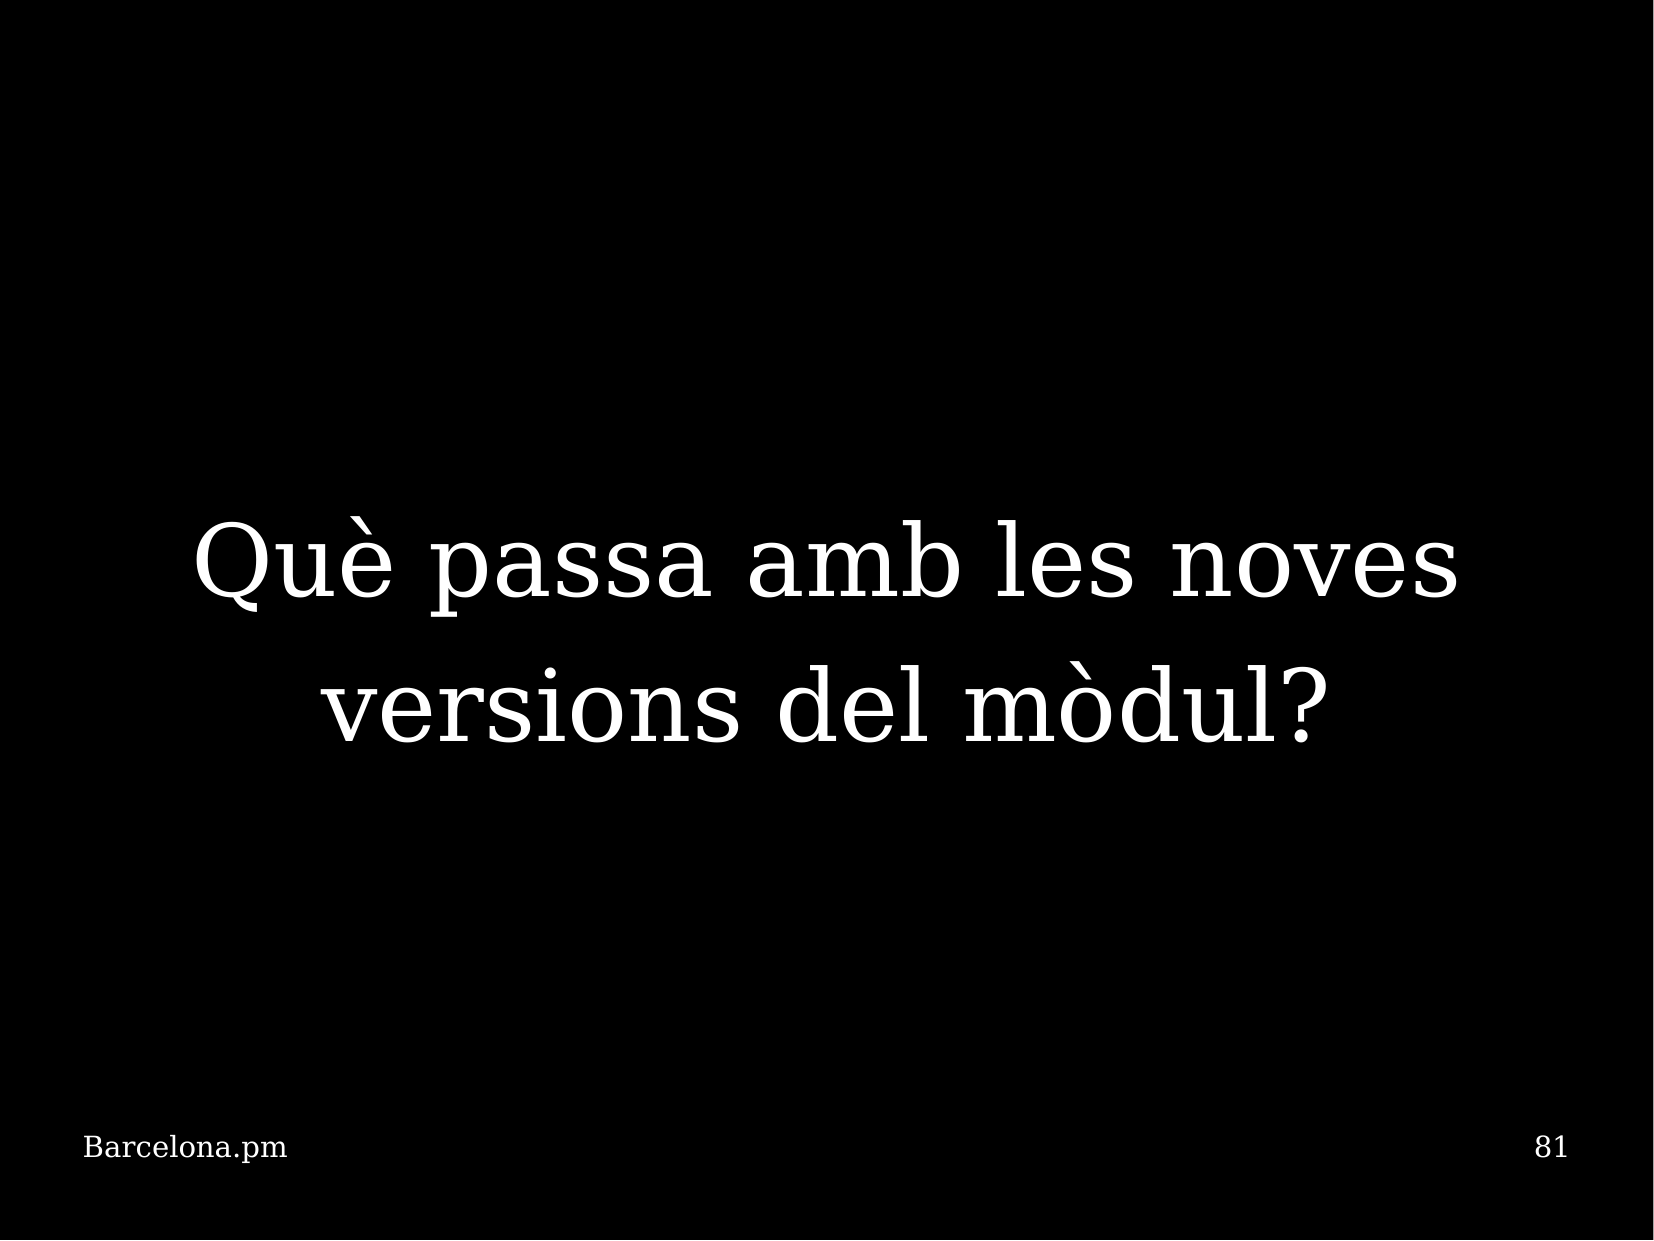

# Què passa amb les noves versions del mòdul?
Barcelona.pm
81